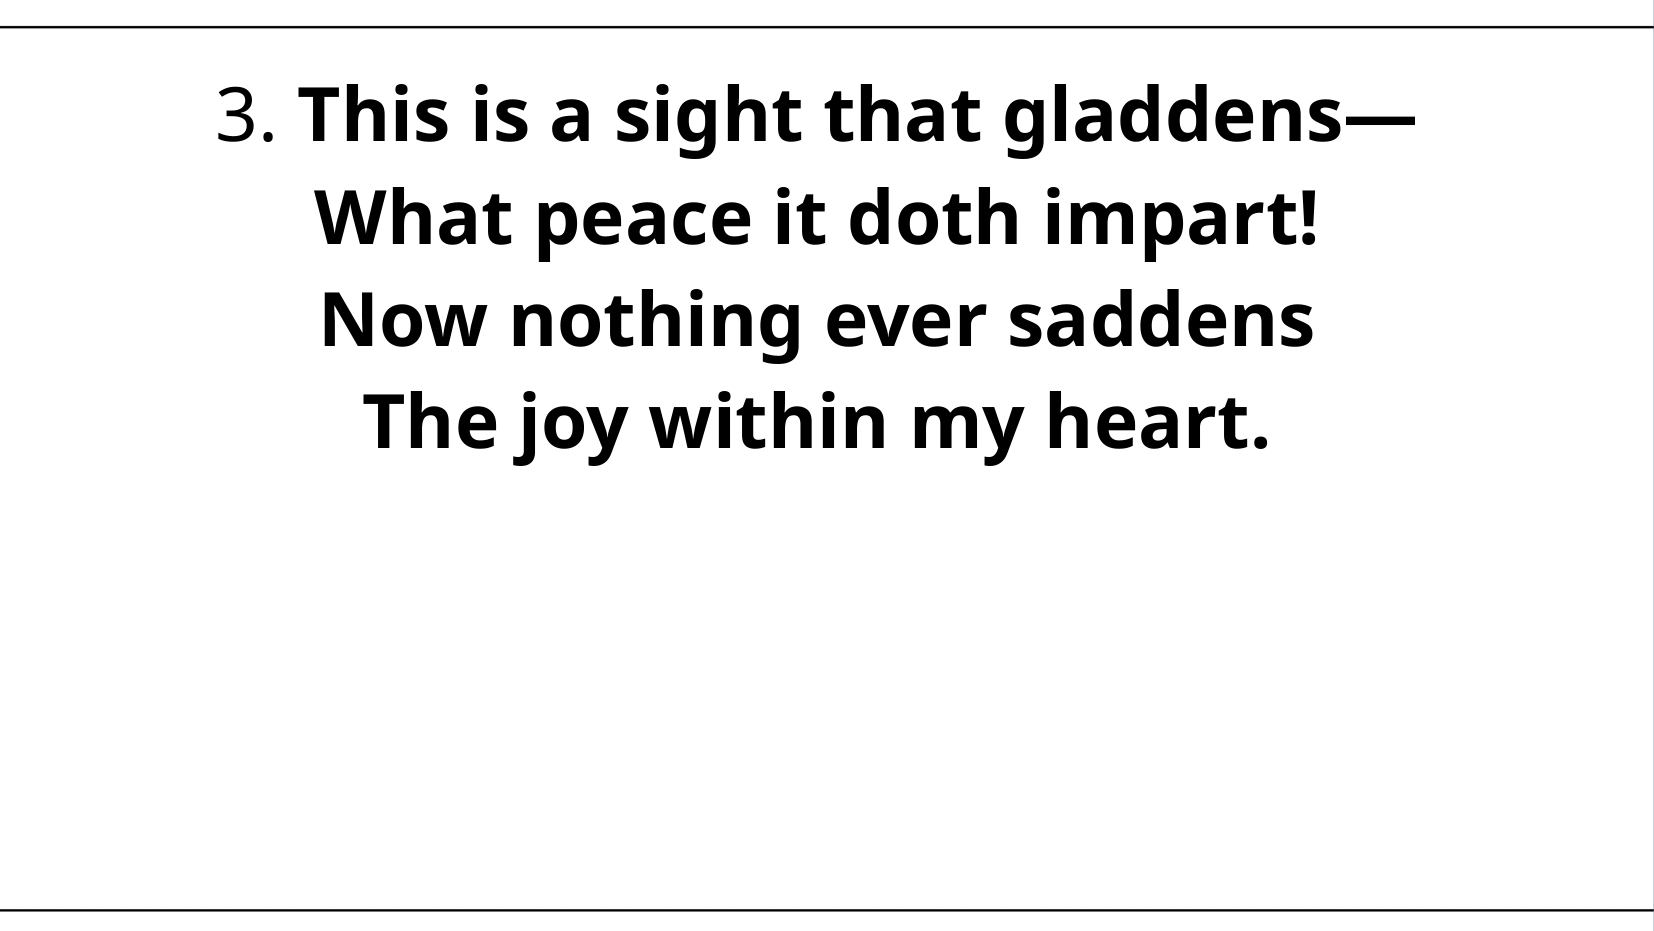

3. This is a sight that gladdens—
What peace it doth impart!
Now nothing ever saddens
The joy within my heart.